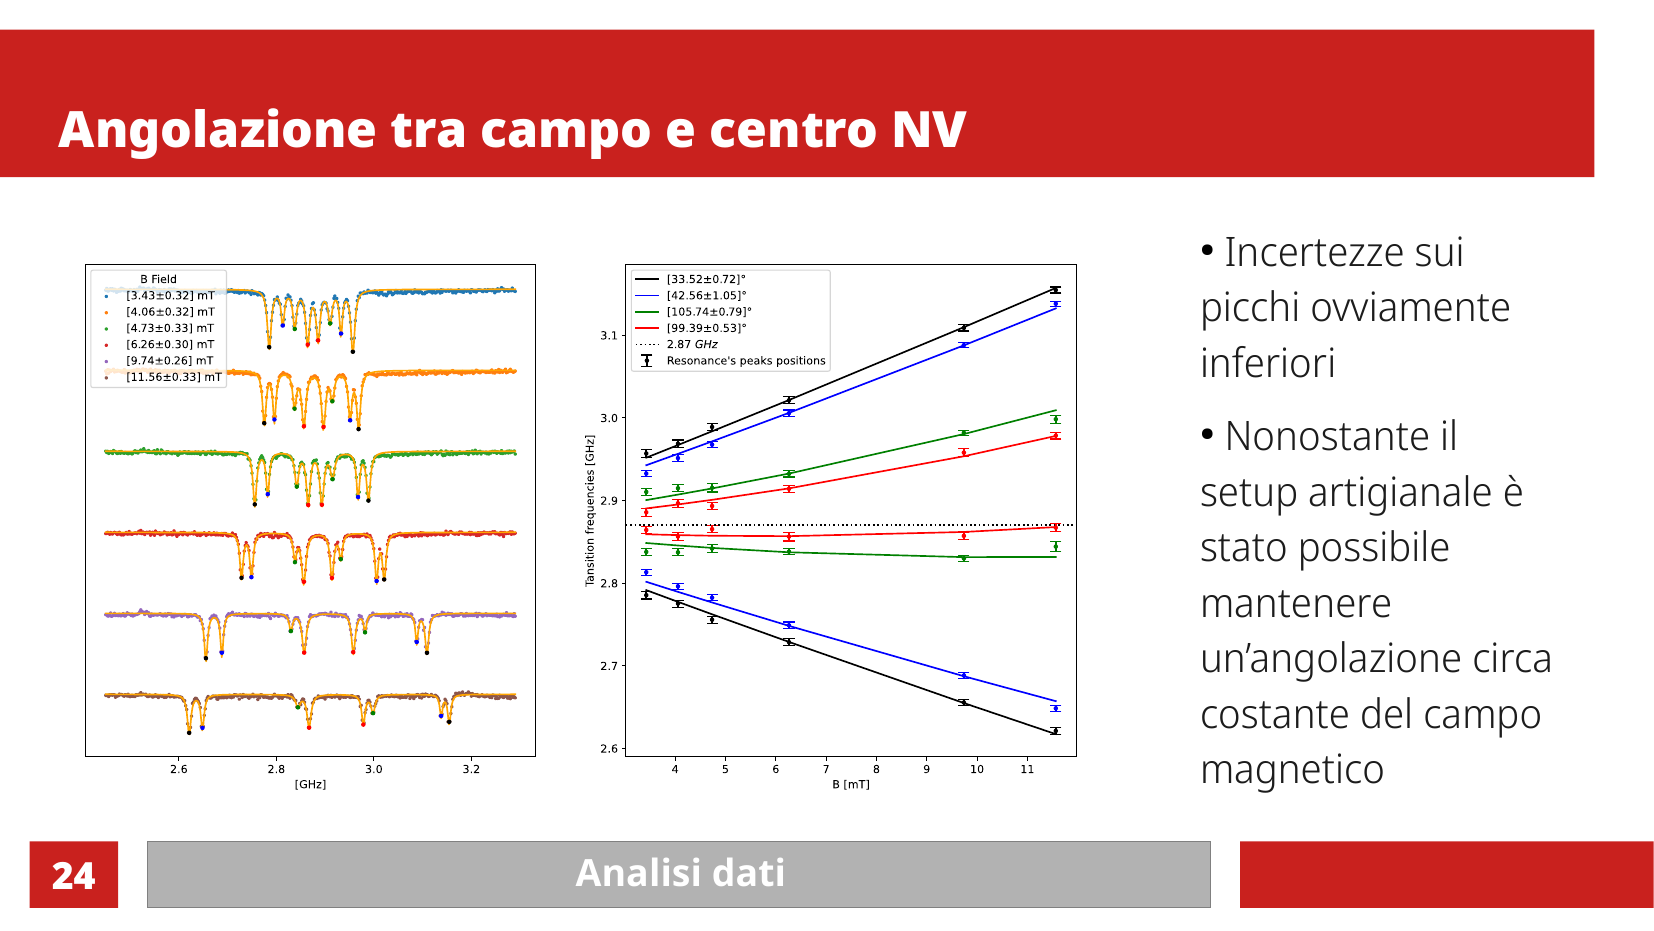

# Angolazione tra campo e centro NV
 Incertezze sui picchi ovviamente inferiori
 Nonostante il setup artigianale è stato possibile mantenere un’angolazione circa costante del campo magnetico
Analisi dati
24